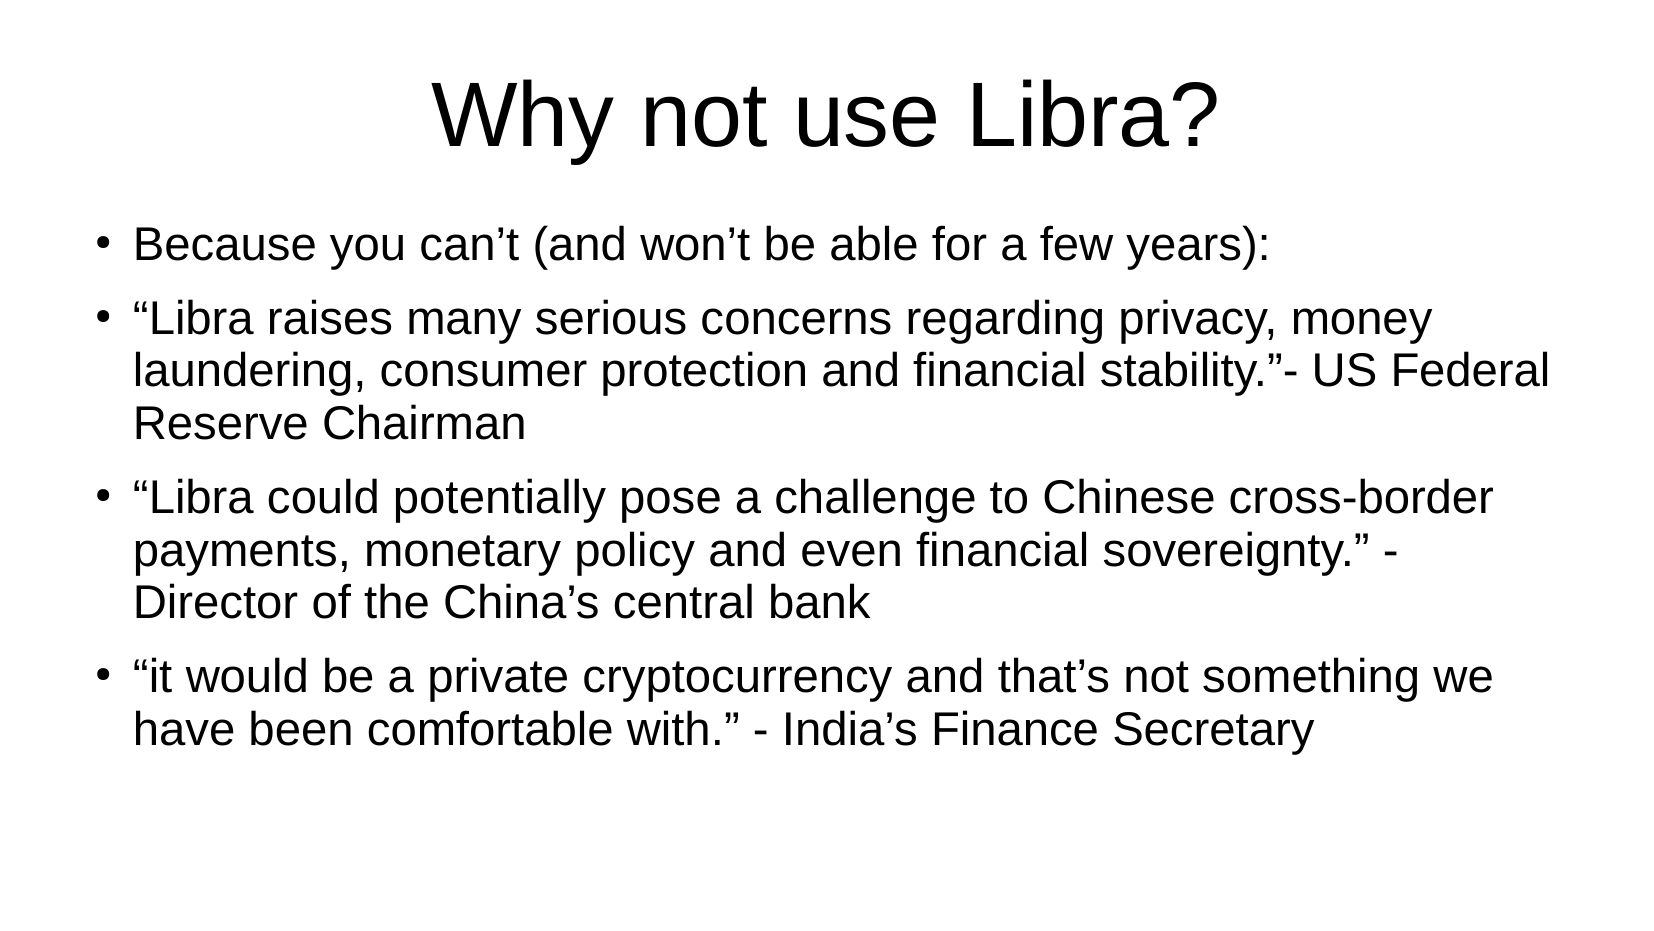

# Why not use Libra?
Because you can’t (and won’t be able for a few years):
“Libra raises many serious concerns regarding privacy, money laundering, consumer protection and financial stability.”- US Federal Reserve Chairman
“Libra could potentially pose a challenge to Chinese cross-border payments, monetary policy and even financial sovereignty.” - Director of the China’s central bank
“it would be a private cryptocurrency and that’s not something we have been comfortable with.” - India’s Finance Secretary